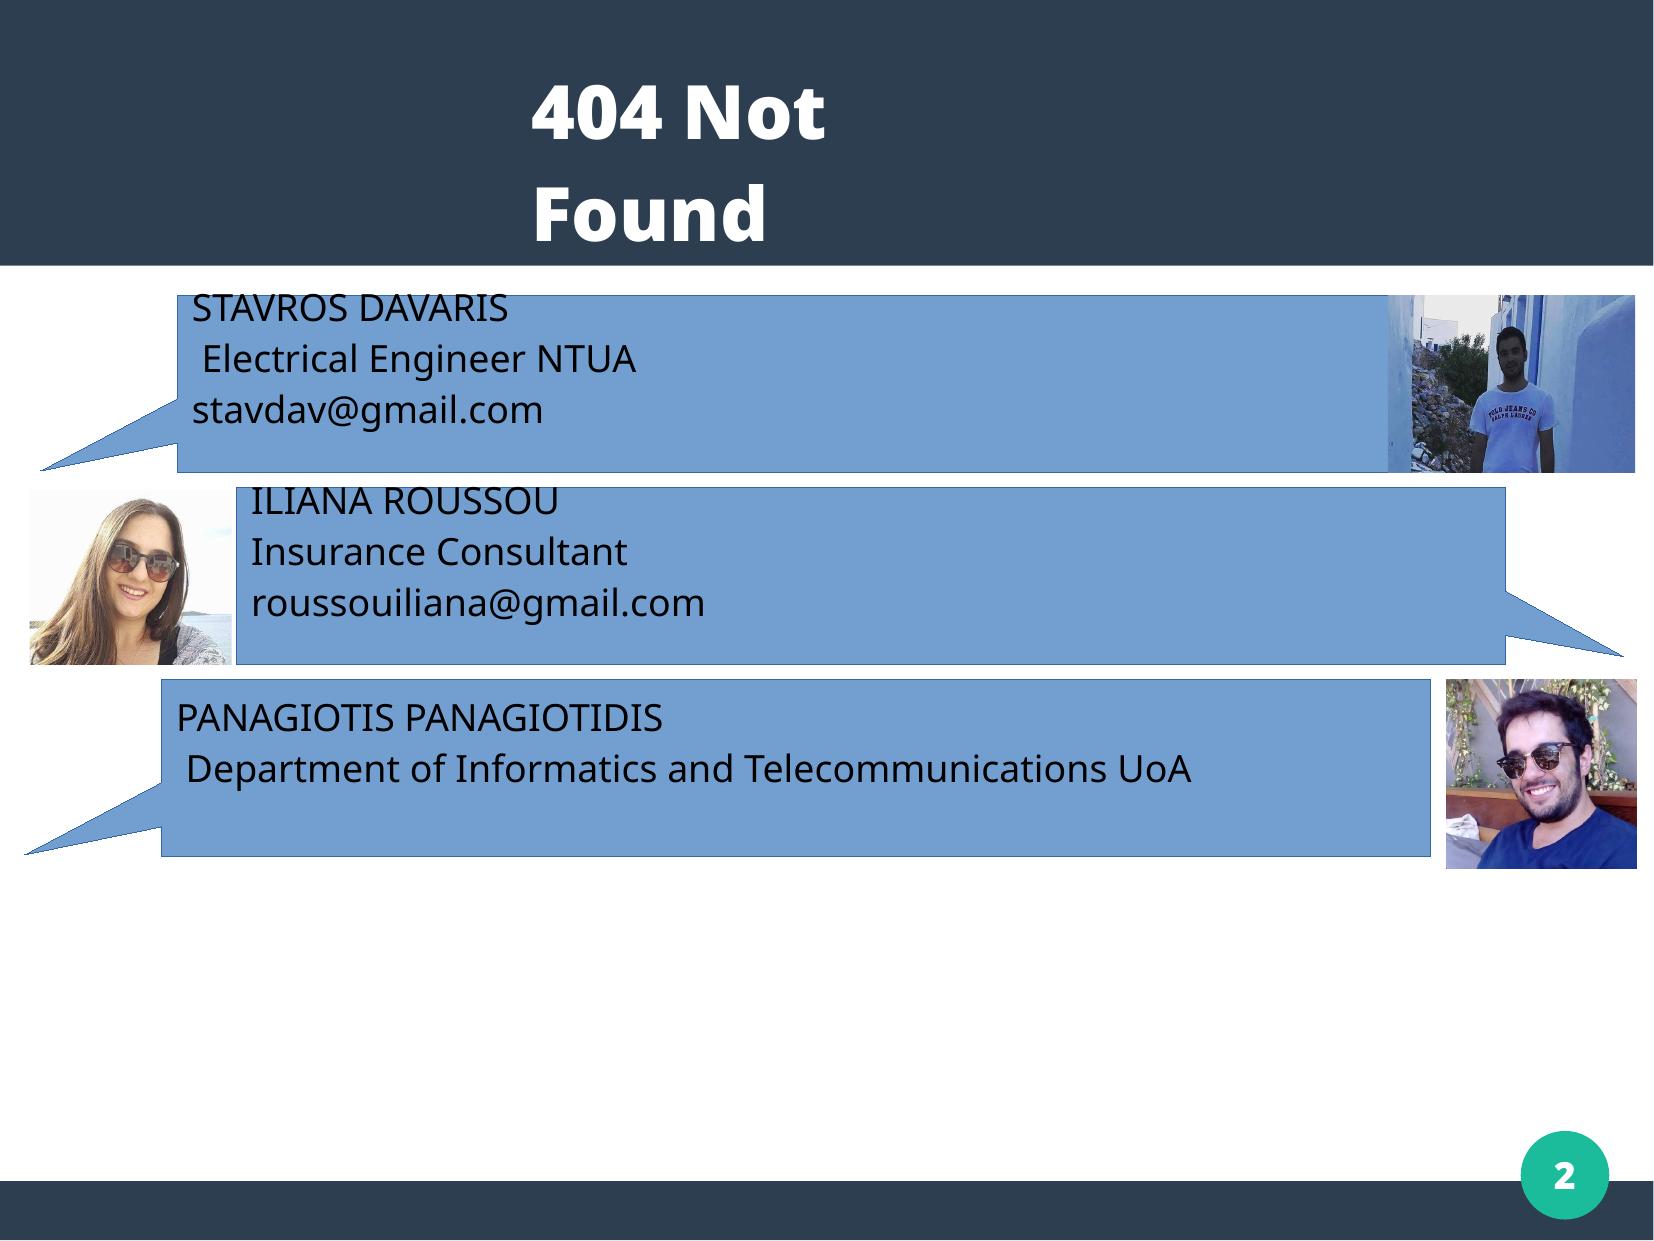

# 404 Not Found
STAVROS DAVARIS
 Electrical Engineer NTUA
stavdav@gmail.com
ILIANA ROUSSOU
Insurance Consultant
roussouiliana@gmail.com
PANAGIOTIS PANAGIOTIDIS
 Department of Informatics and Telecommunications UoA
2